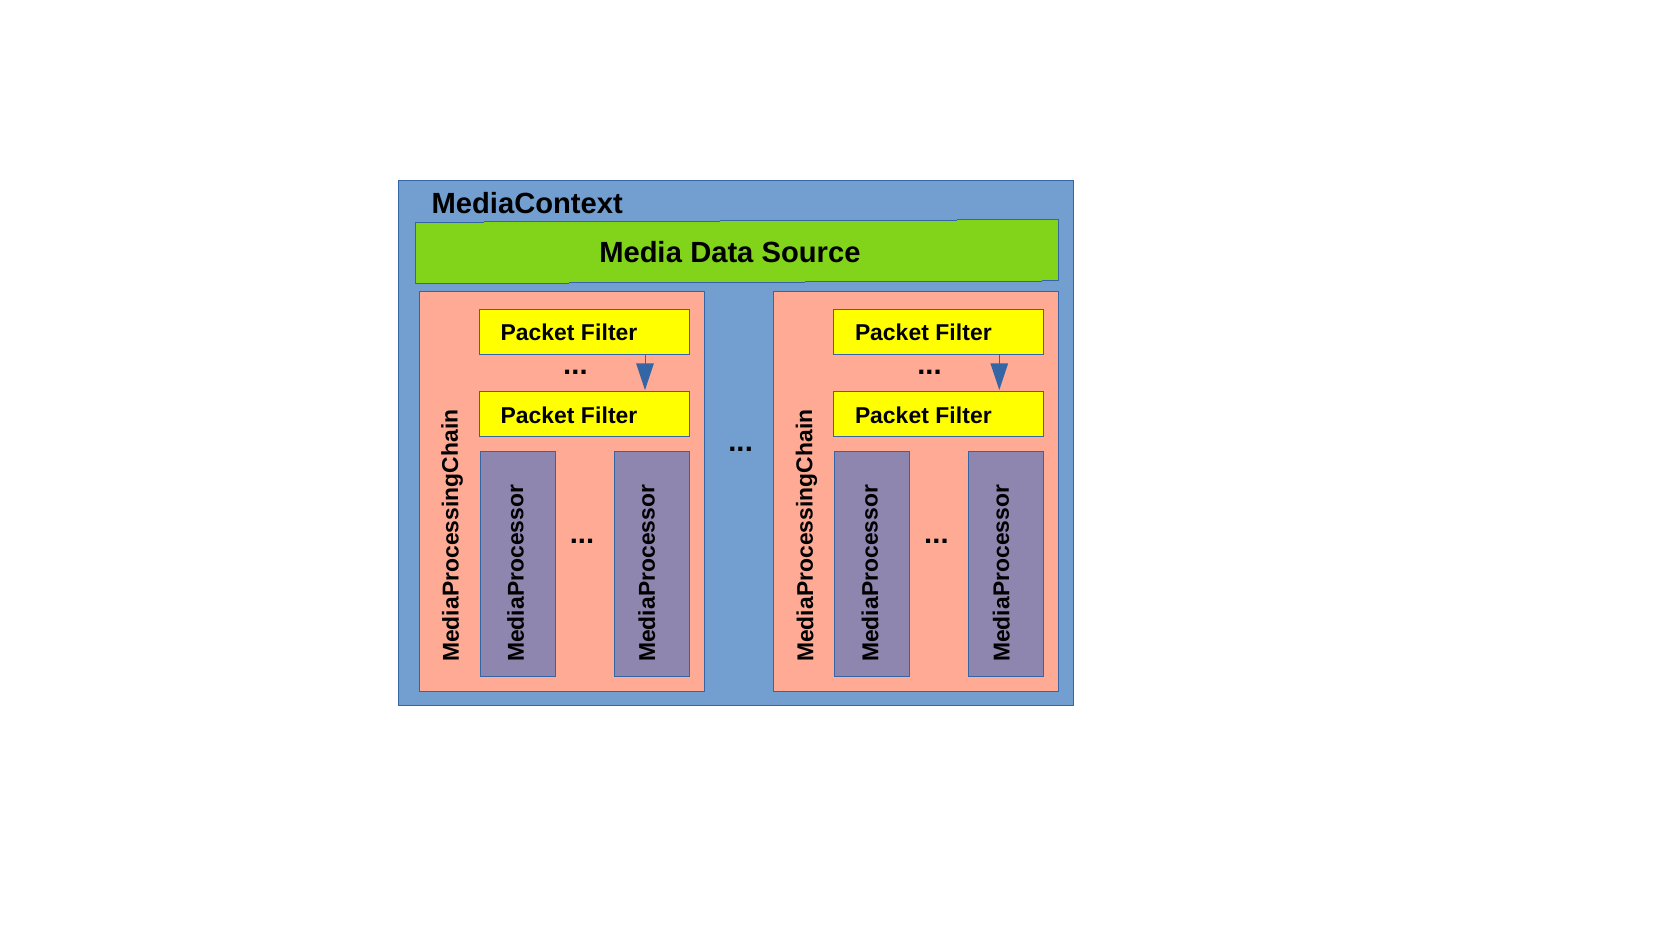

MediaContext
Media Data Source
Packet Filter
Packet Filter
...
...
Packet Filter
Packet Filter
...
...
...
MediaProcessingChain
MediaProcessingChain
MediaProcessor
MediaProcessor
MediaProcessor
MediaProcessor